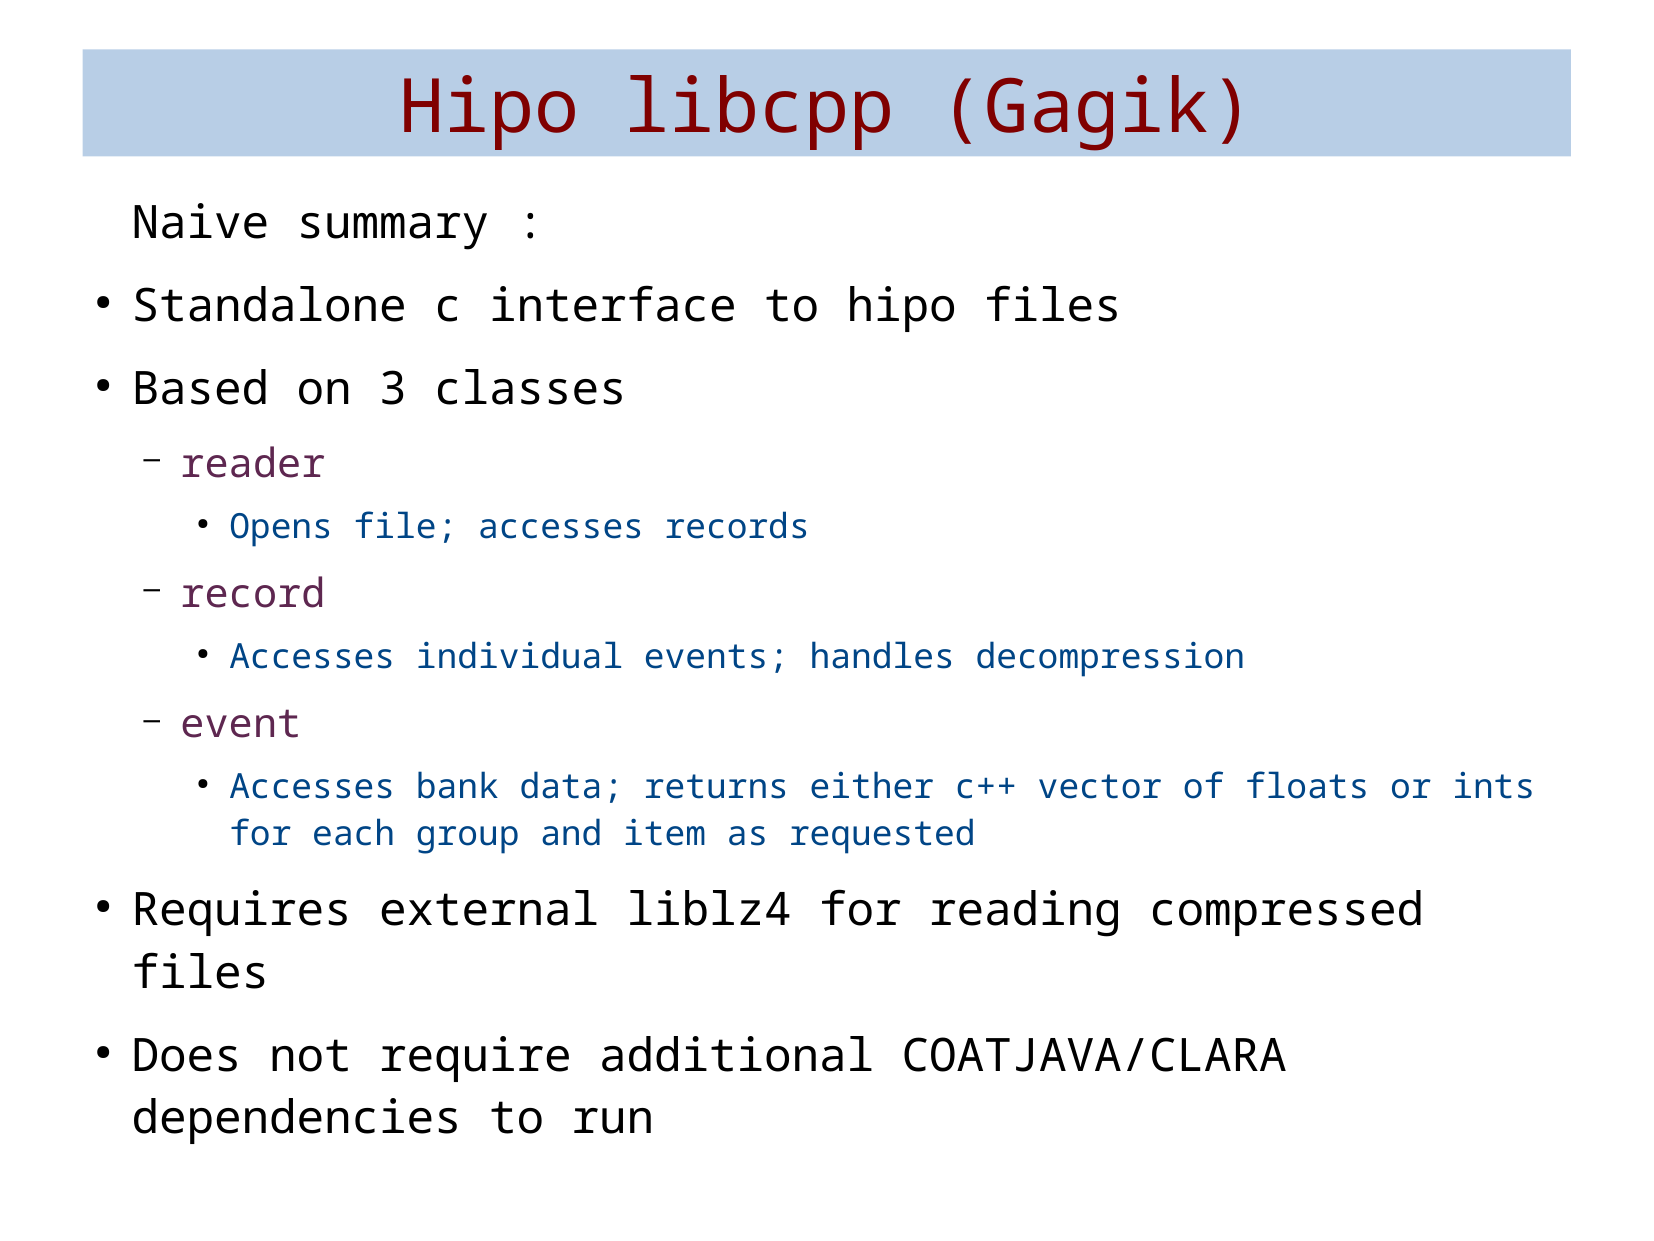

# Hipo libcpp (Gagik)
Naive summary :
Standalone c interface to hipo files
Based on 3 classes
reader
Opens file; accesses records
record
Accesses individual events; handles decompression
event
Accesses bank data; returns either c++ vector of floats or ints for each group and item as requested
Requires external liblz4 for reading compressed files
Does not require additional COATJAVA/CLARA dependencies to run